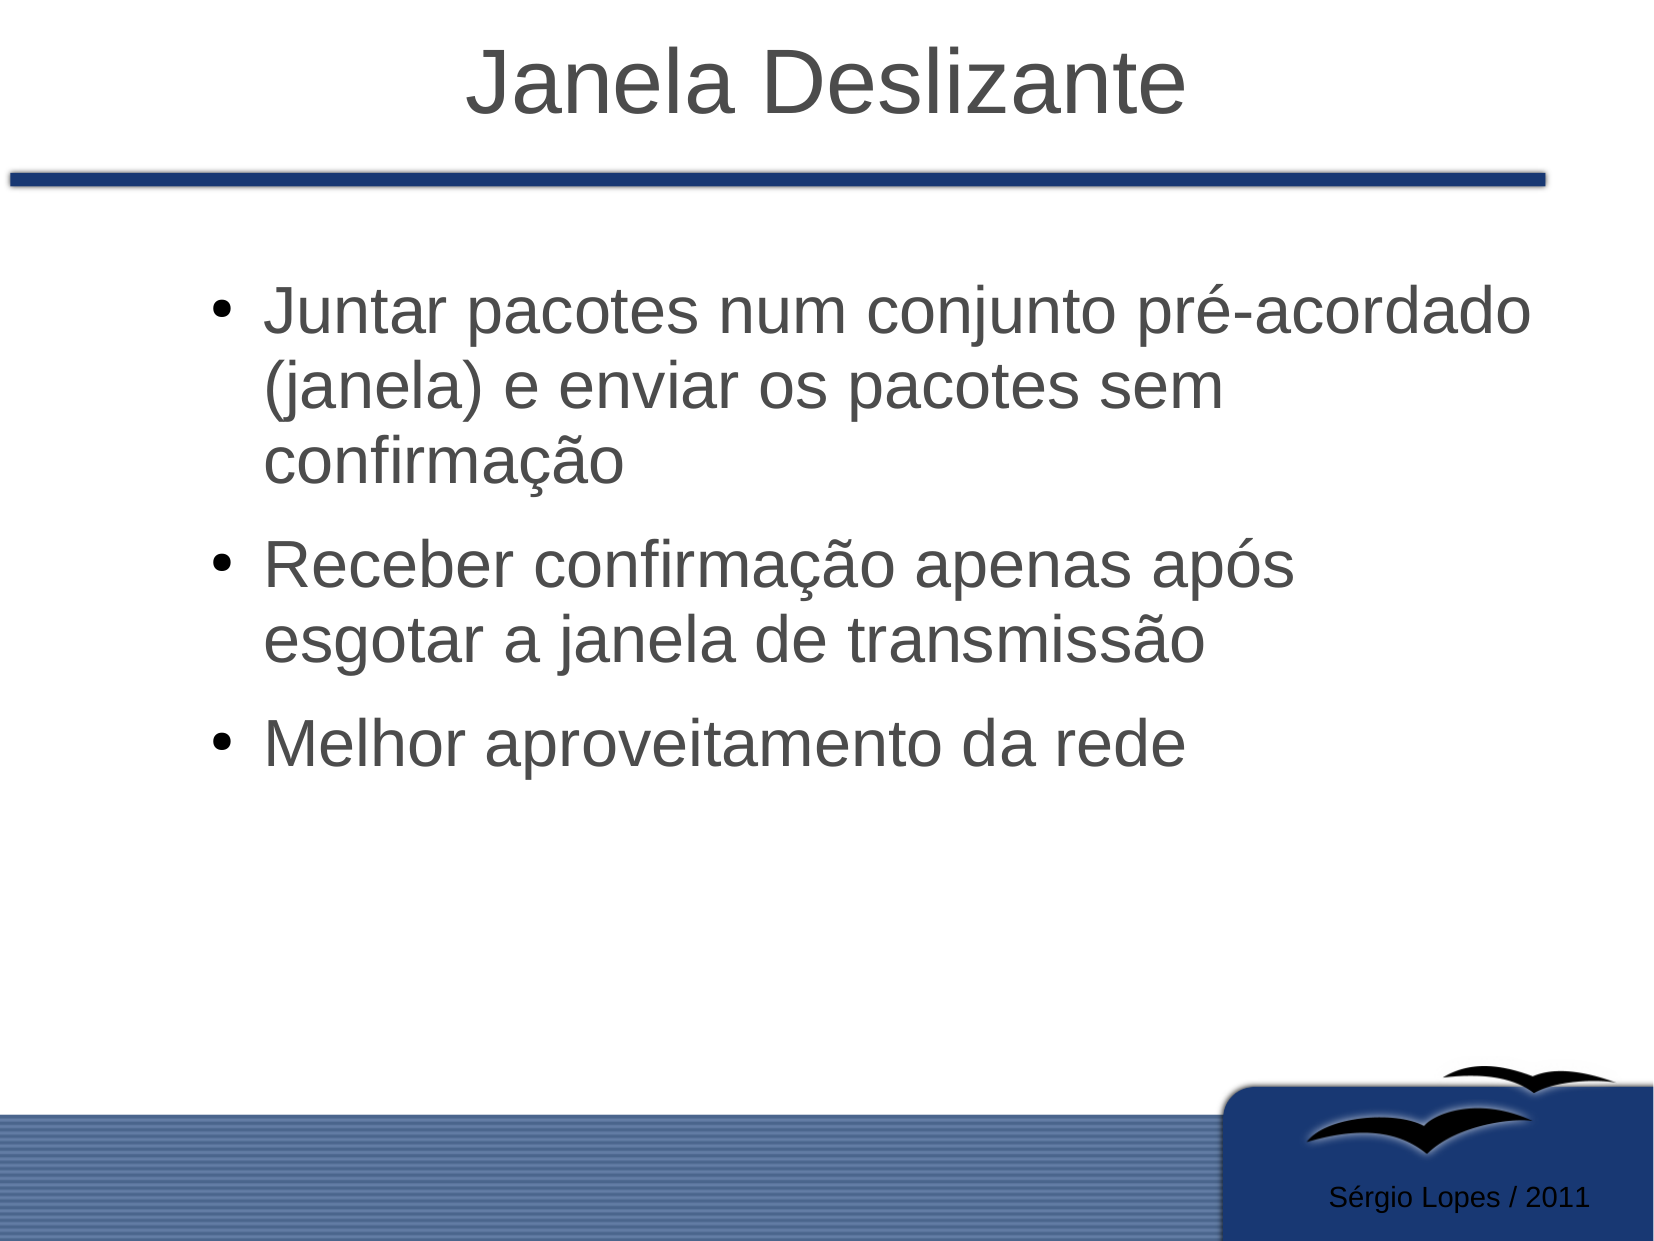

# Janela Deslizante
Juntar pacotes num conjunto pré-acordado (janela) e enviar os pacotes sem confirmação
Receber confirmação apenas após esgotar a janela de transmissão
Melhor aproveitamento da rede
Sérgio Lopes / 2011